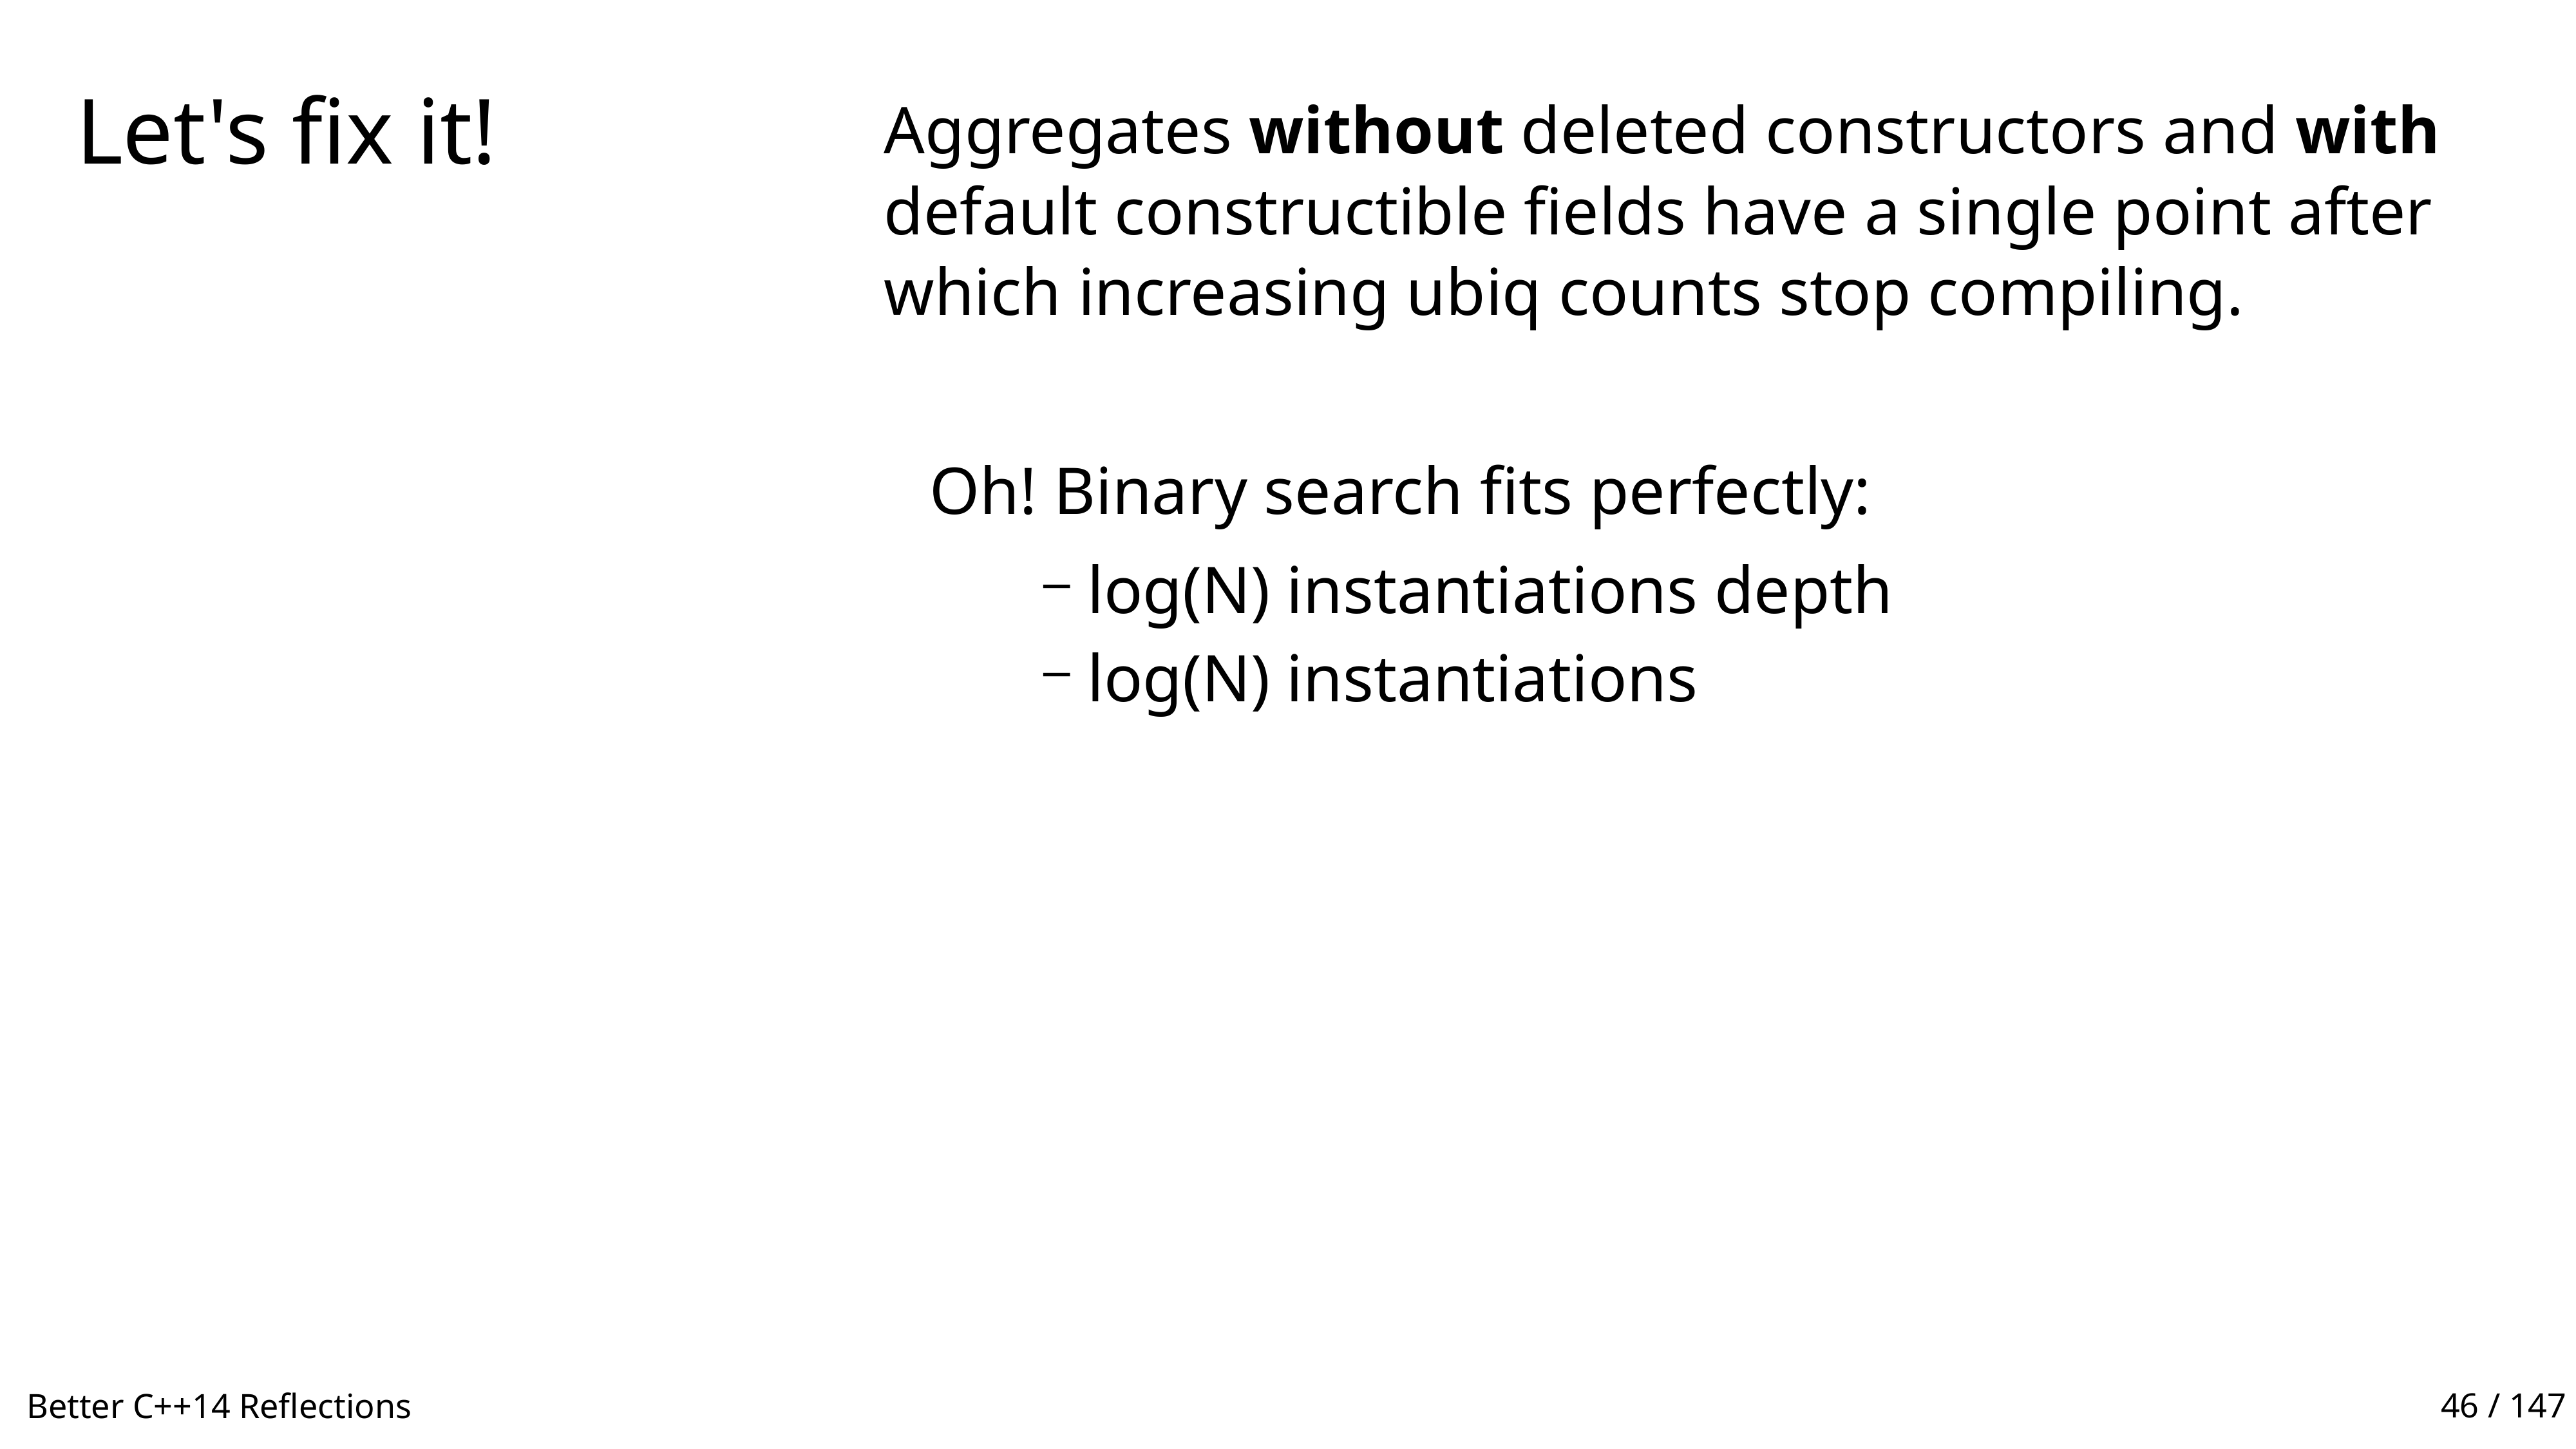

# Let's fix it!
Aggregates without deleted constructors and with default constructible fields have a single point after which increasing ubiq counts stop compiling.
Oh! Binary search fits perfectly:
 log(N) instantiations depth
 log(N) instantiations
Better C++14 Reflections